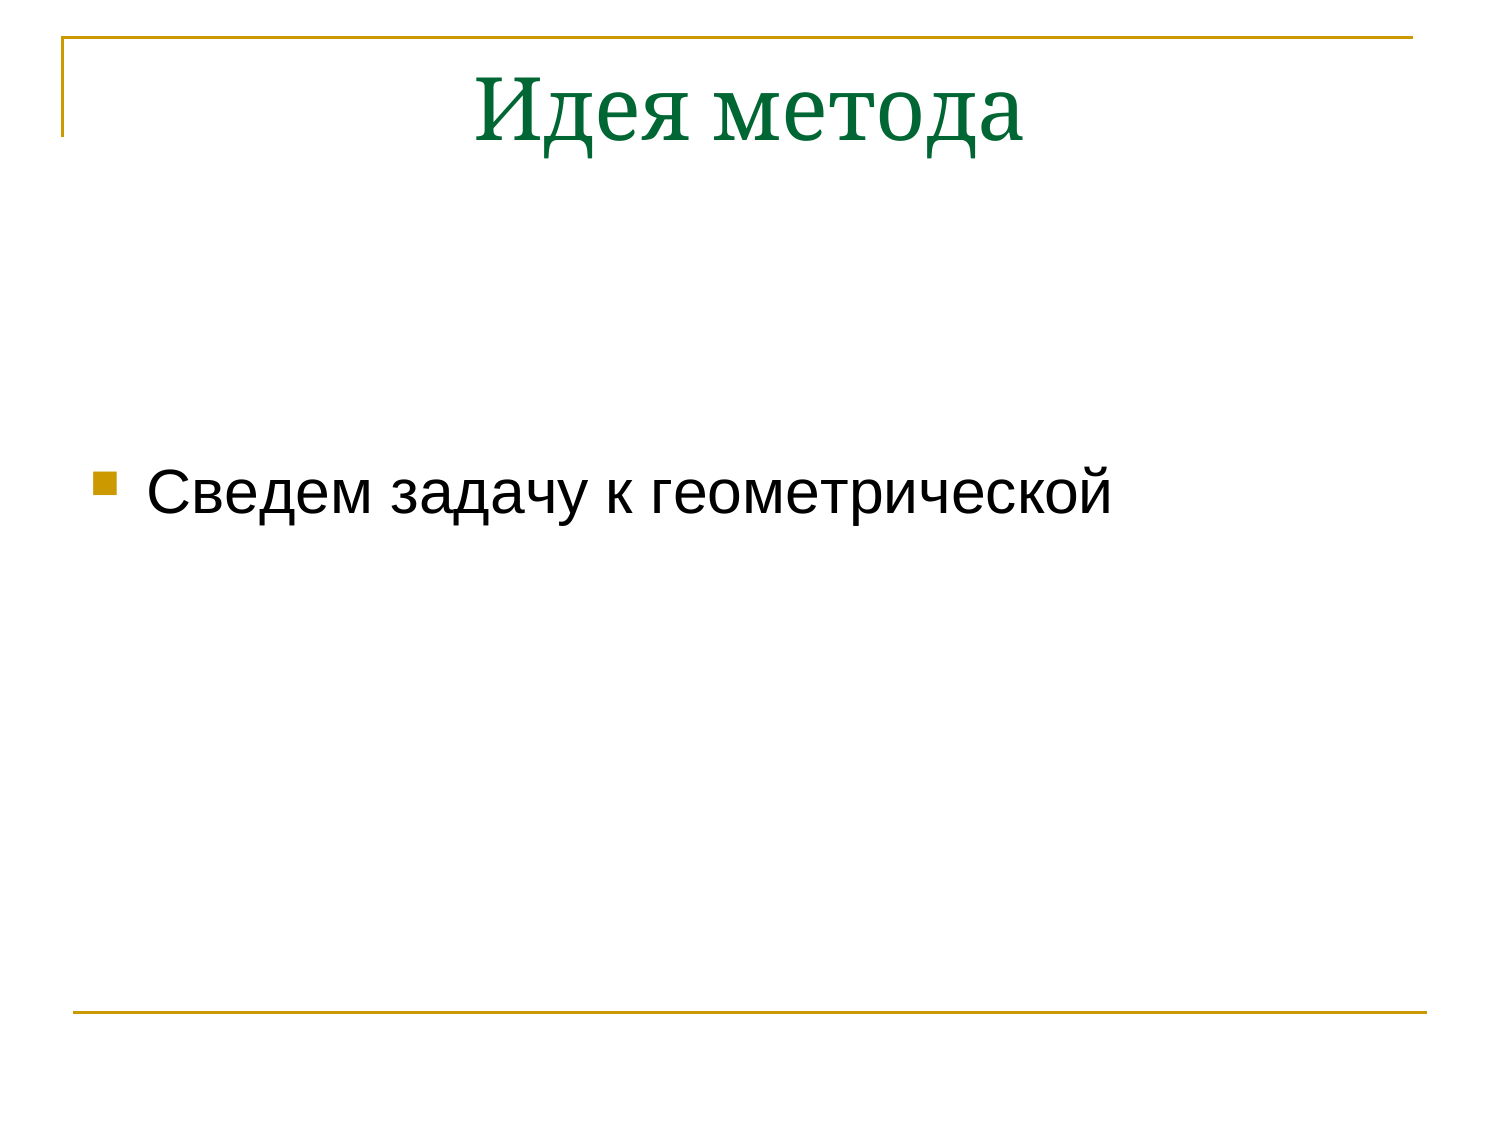

# Идея метода
Сведем задачу к геометрической